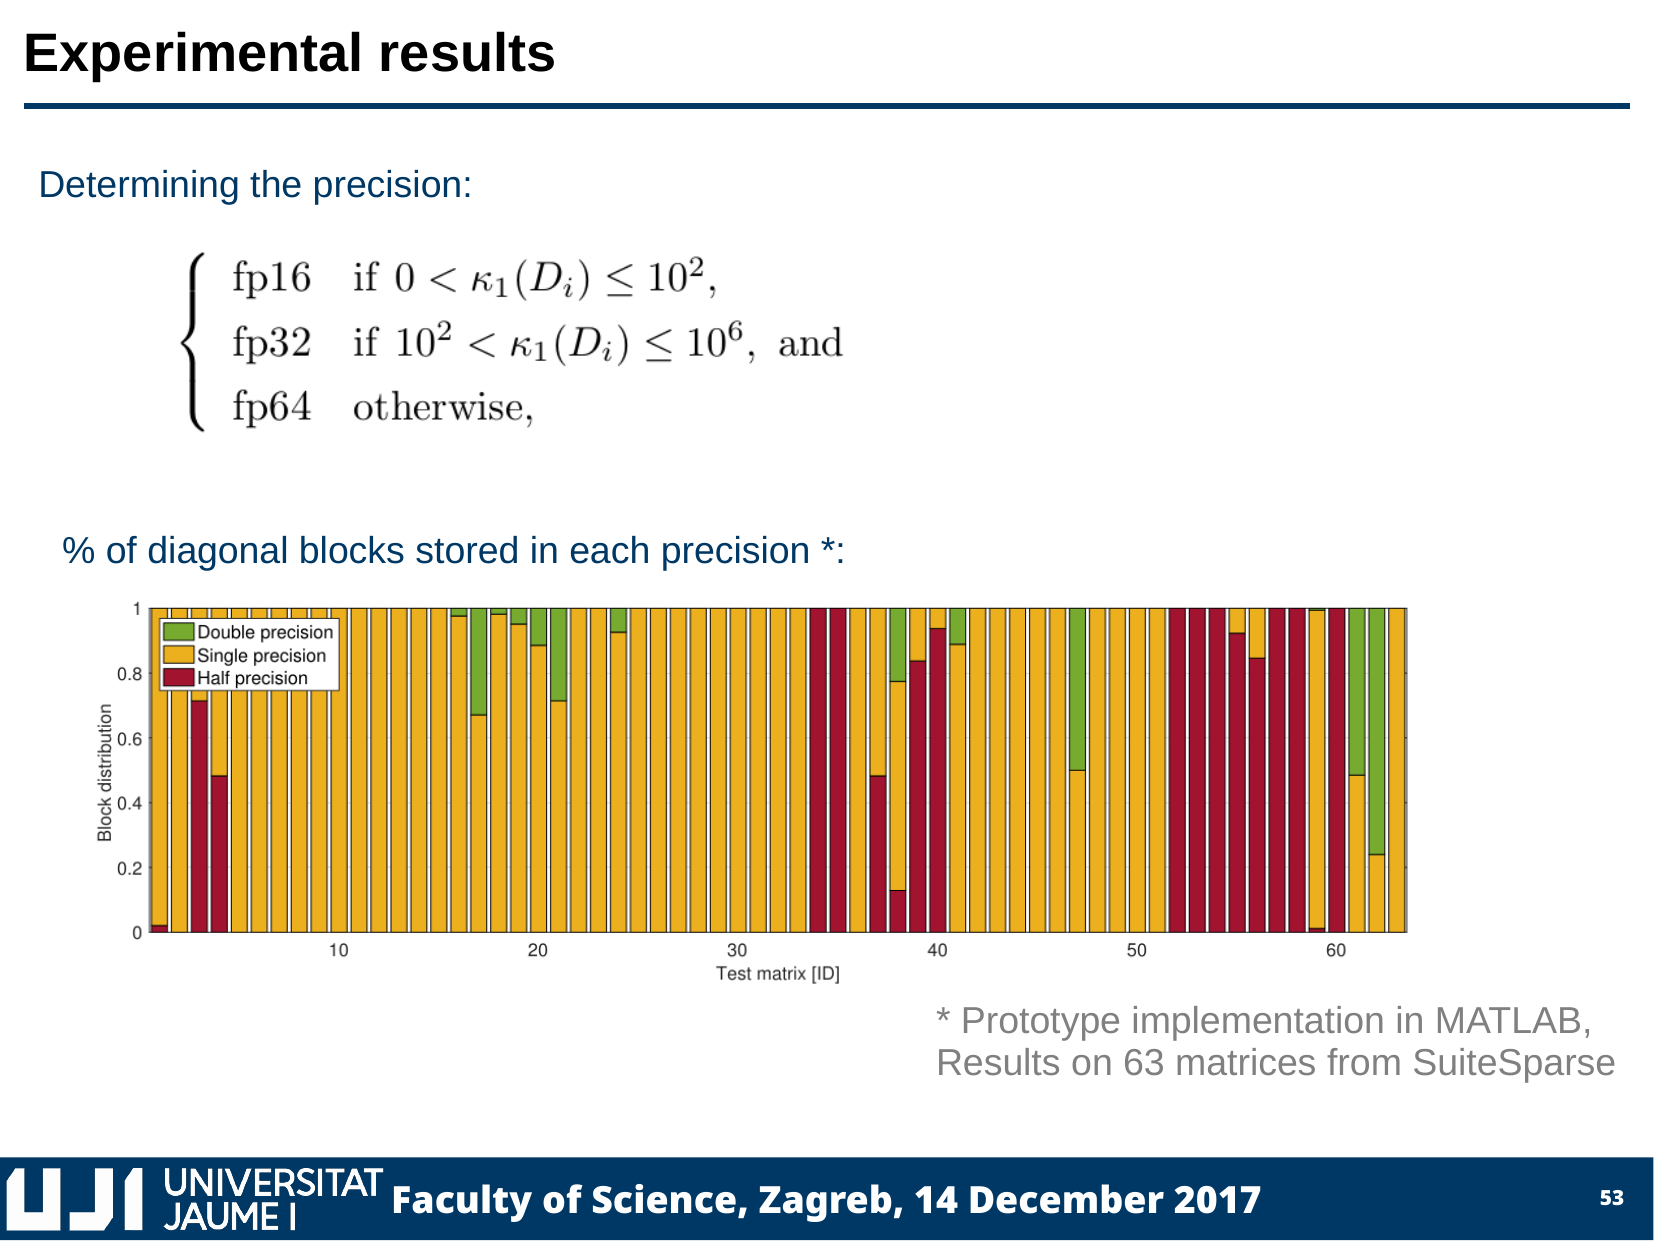

# Experimental results
Determining the precision:
% of diagonal blocks stored in each precision *:
* Prototype implementation in MATLAB,
Results on 63 matrices from SuiteSparse
Faculty of Science, Zagreb, 14 December 2017
53